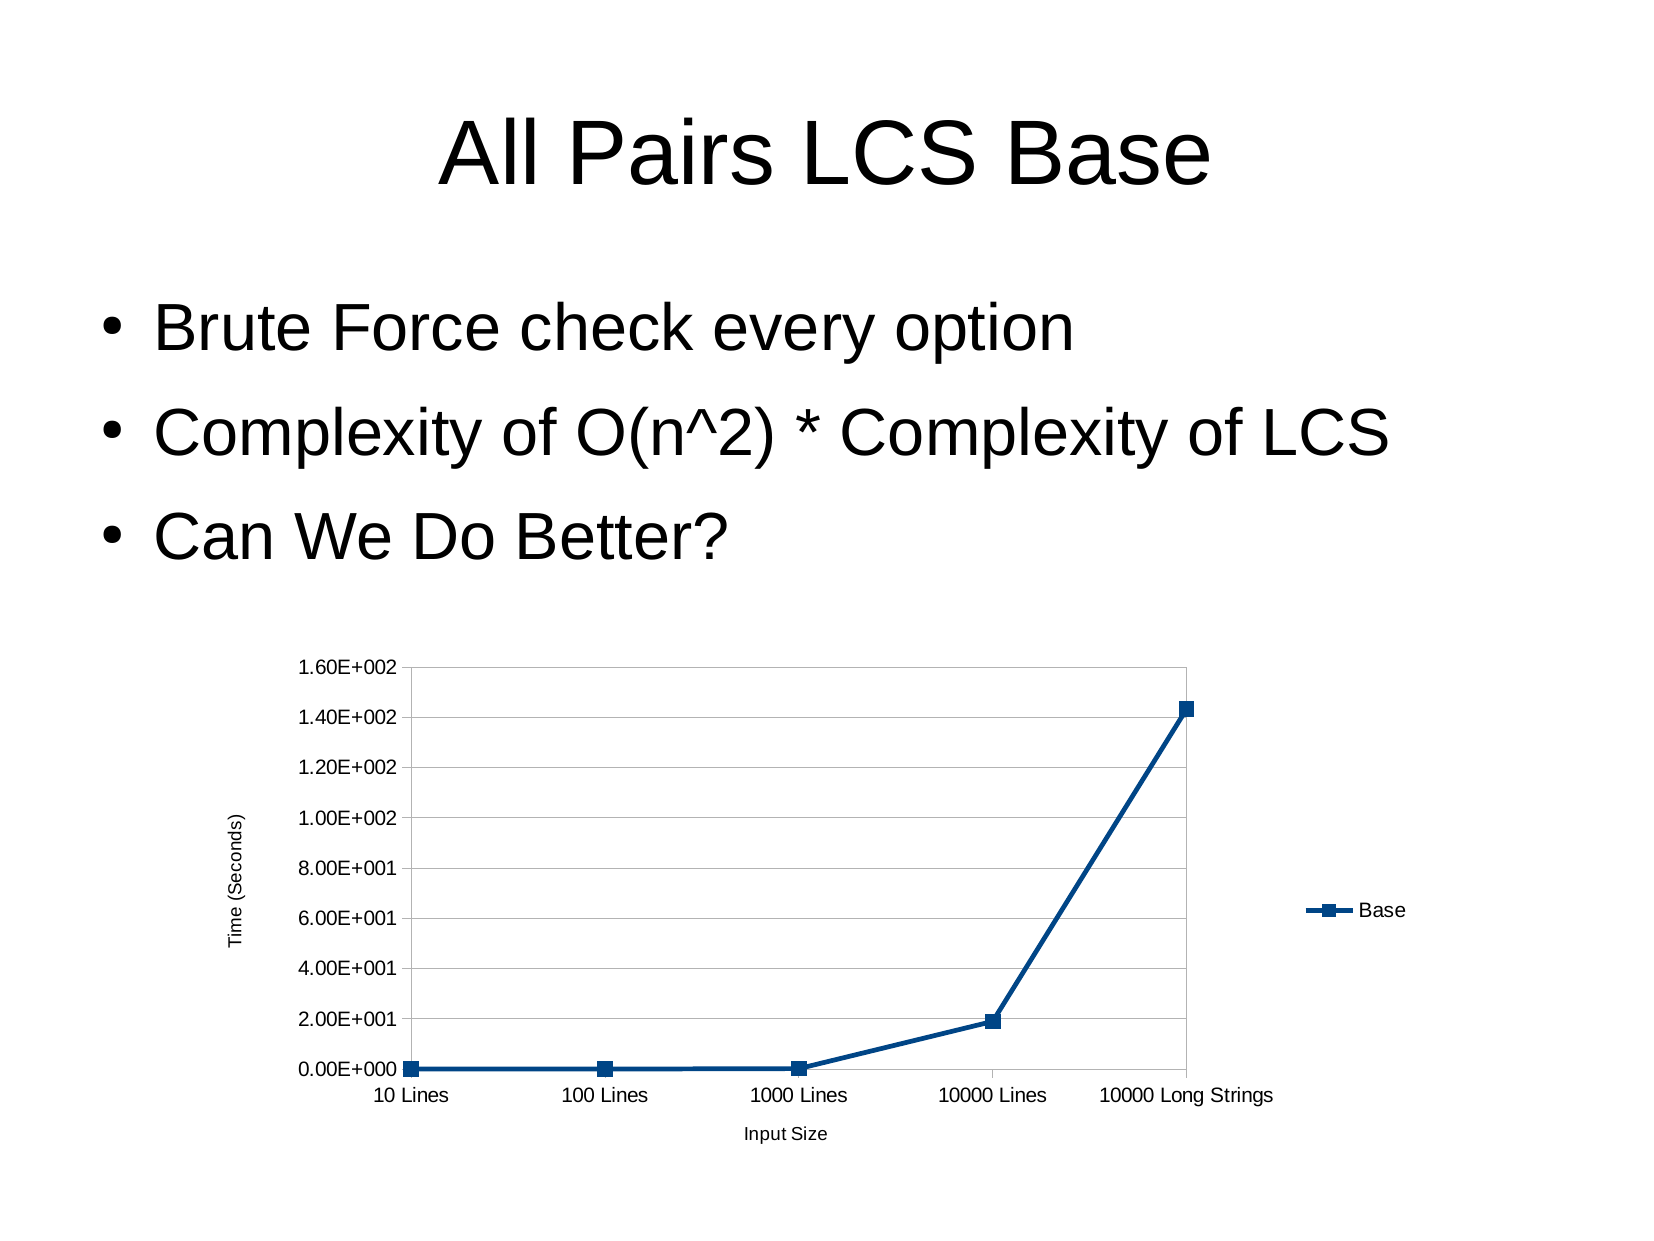

# All Pairs LCS Base
Brute Force check every option
Complexity of O(n^2) * Complexity of LCS
Can We Do Better?
### Chart
| Category | Base |
|---|---|
| 10 Lines | 2.00272e-05 |
| 100 Lines | 0.00482321 |
| 1000 Lines | 0.197557 |
| 10000 Lines | 18.9861 |
| 10000 Long Strings | 143.328 |